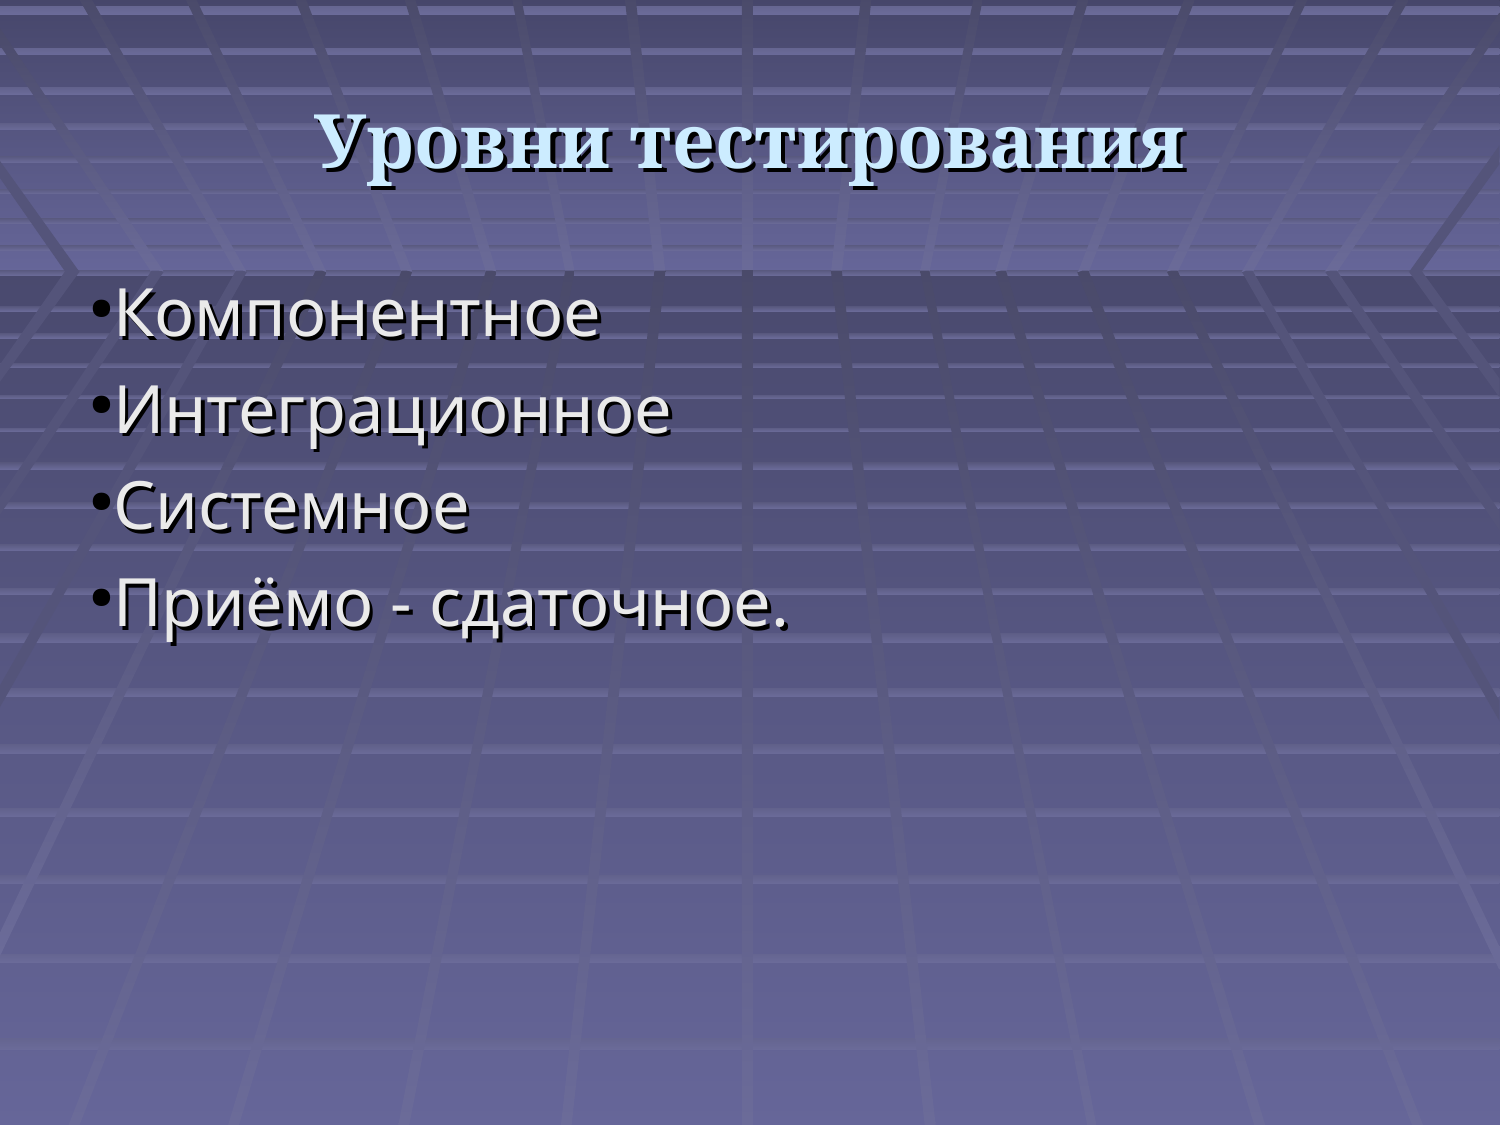

# Уровни тестирования
Компонентное
Интеграционное
Системное
Приёмо - сдаточное.